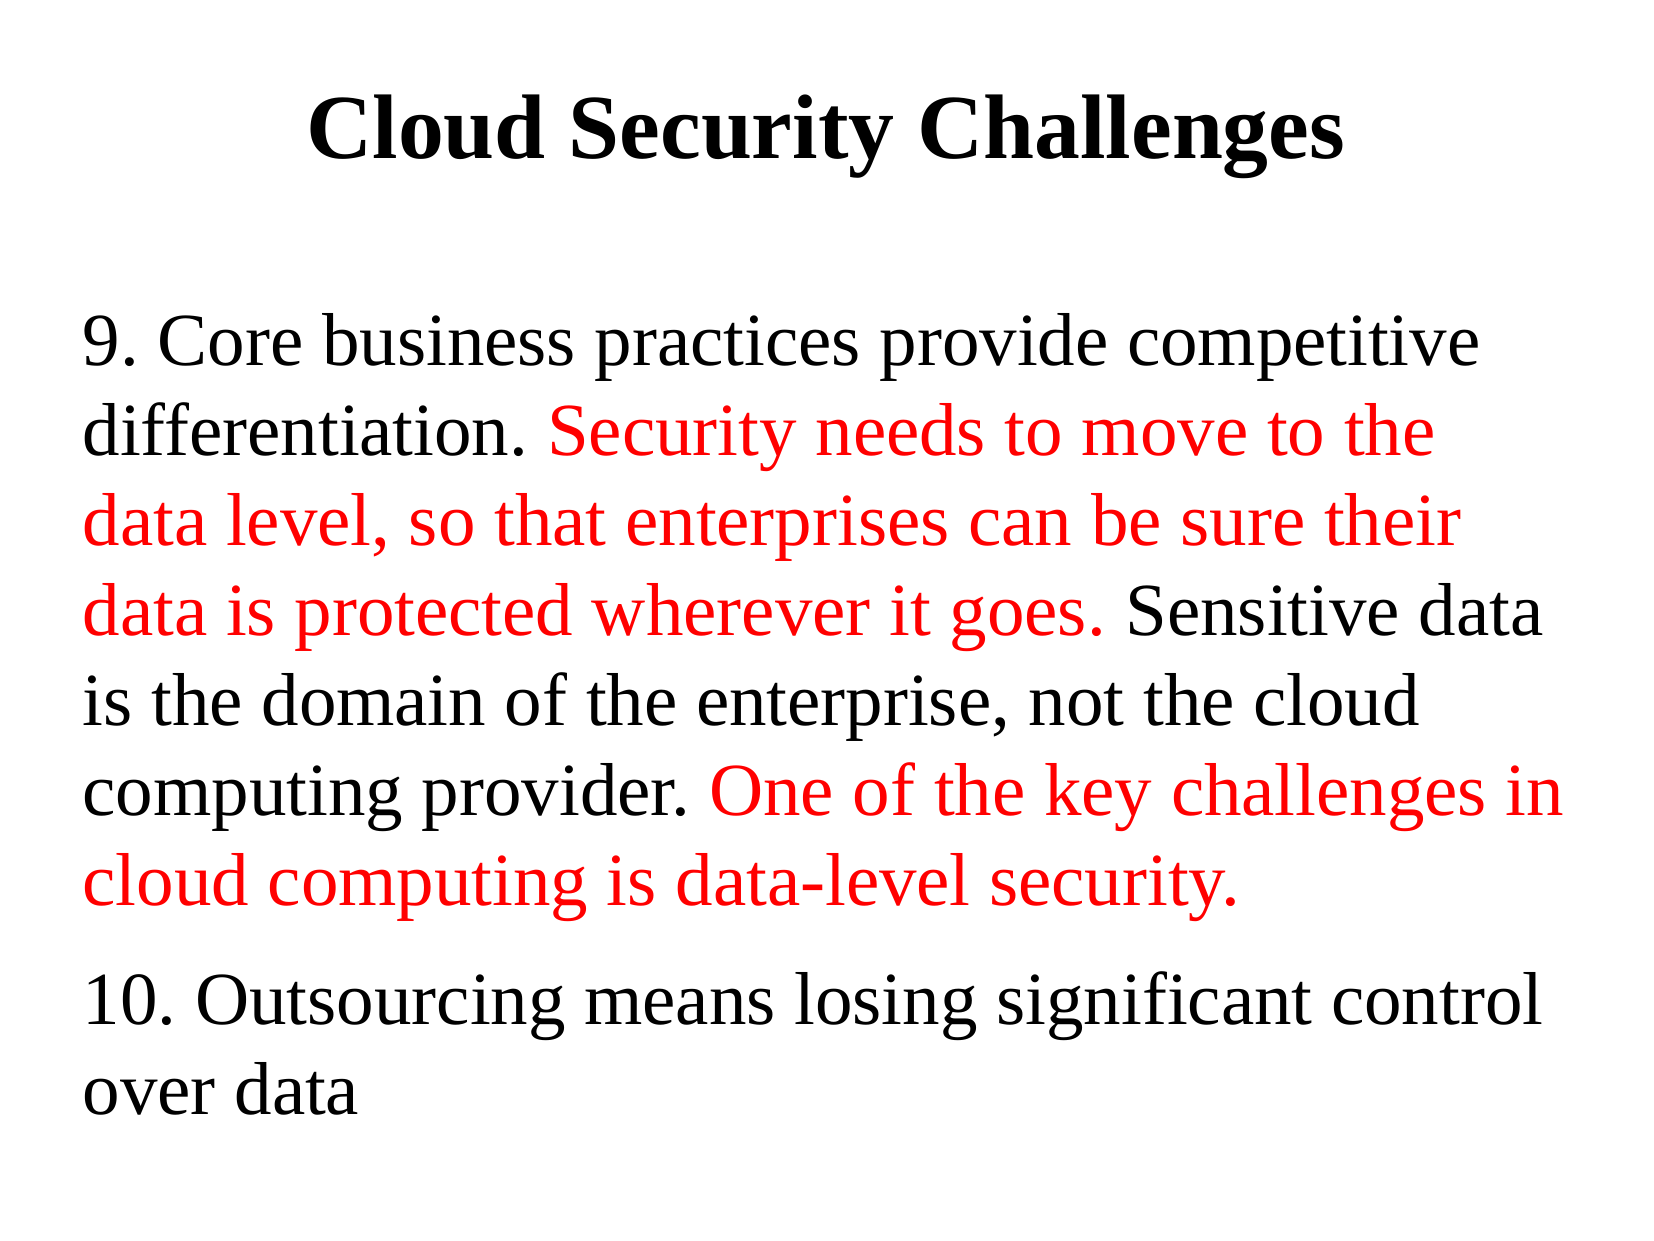

# Cloud Security Challenges
9. Core business practices provide competitive differentiation. Security needs to move to the data level, so that enterprises can be sure their data is protected wherever it goes. Sensitive data is the domain of the enterprise, not the cloud computing provider. One of the key challenges in cloud computing is data-level security.
10. Outsourcing means losing significant control over data